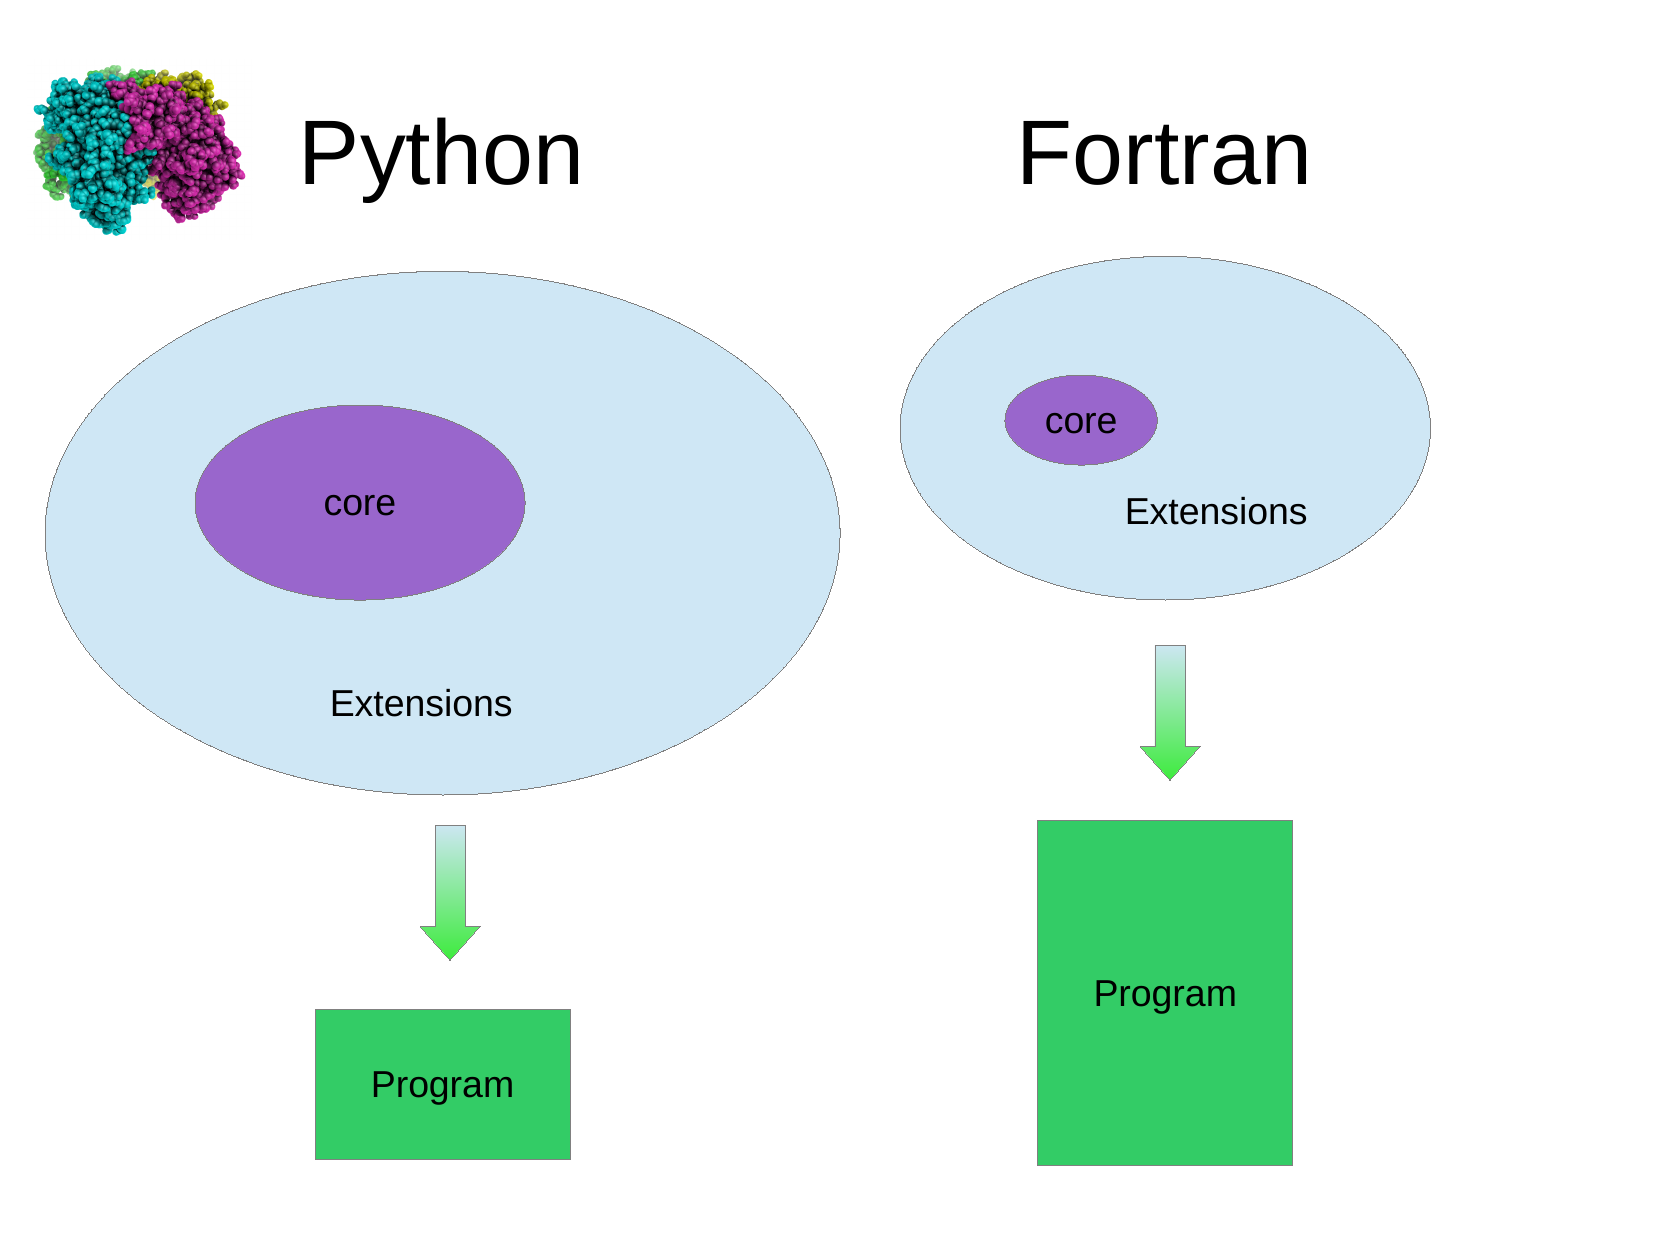

# Python Fortran
core
core
Extensions
Extensions
Program
Program